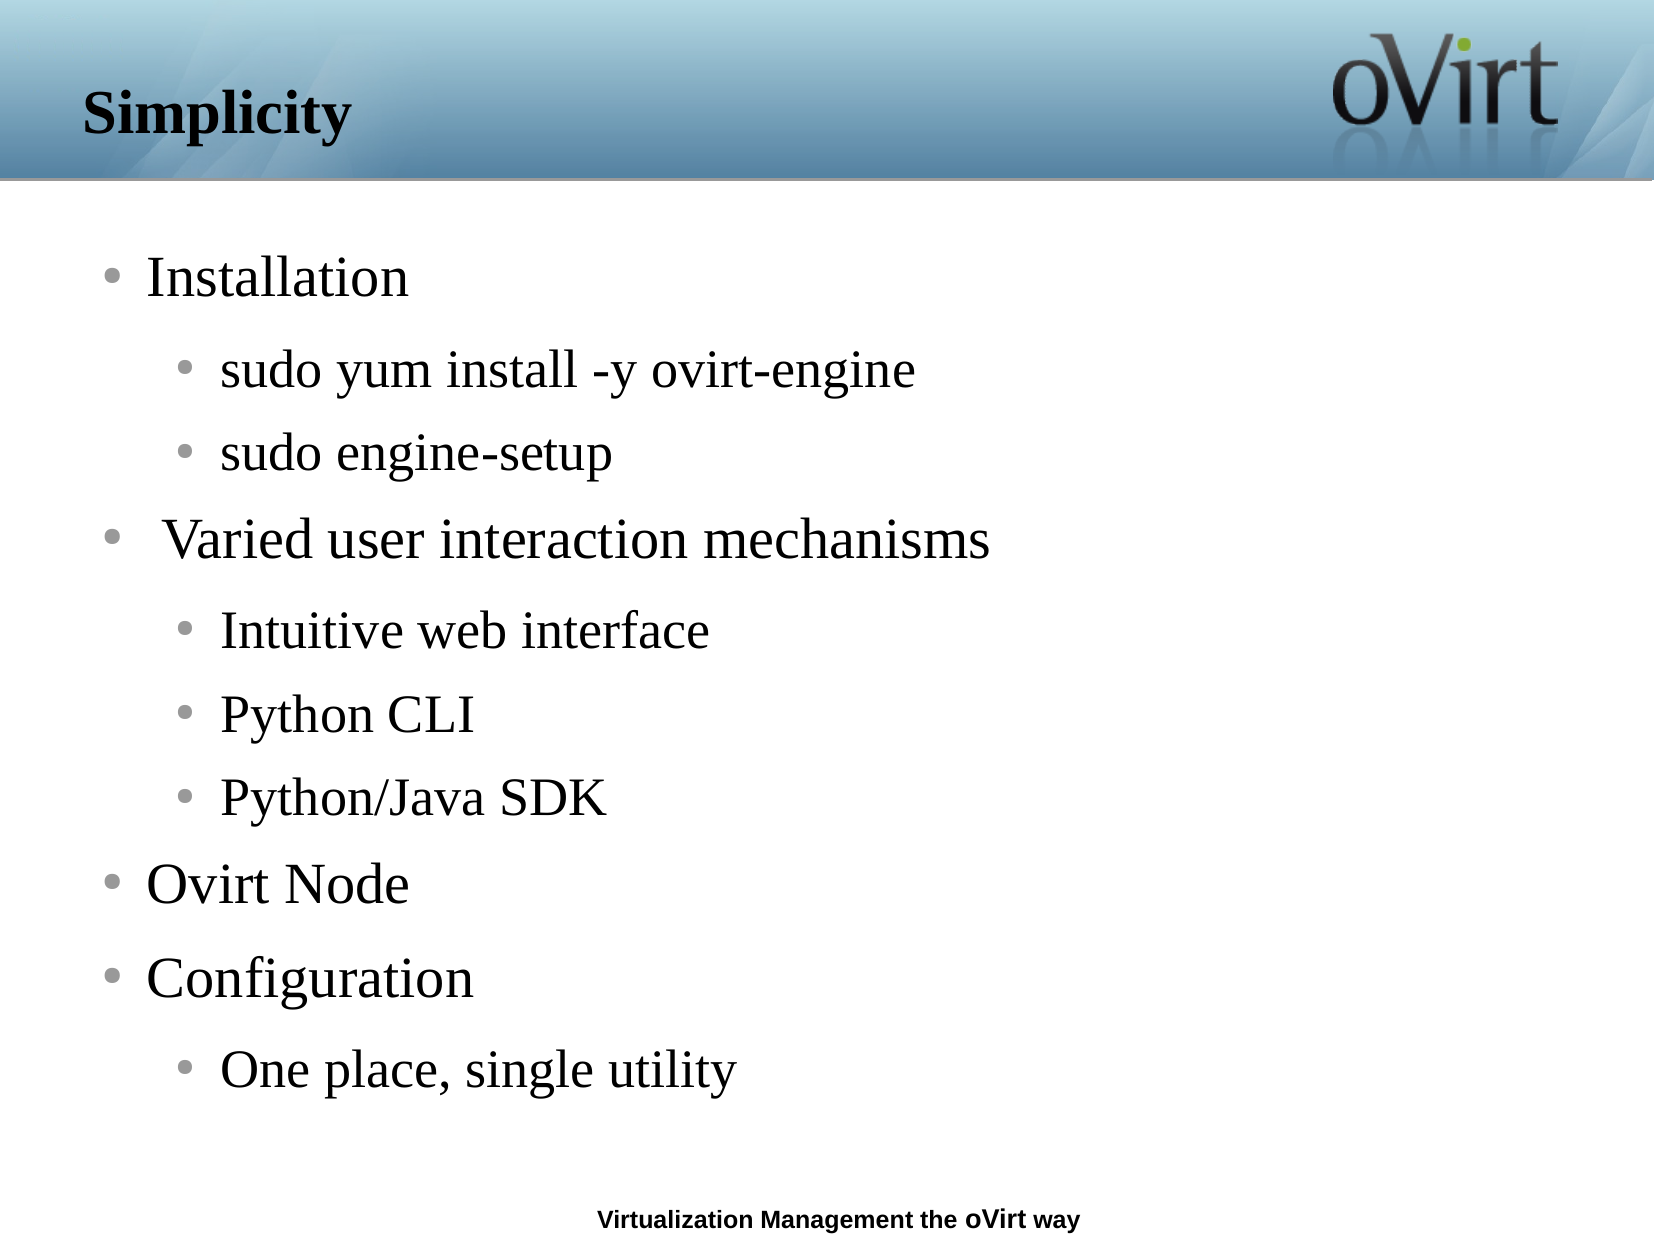

# Simplicity
Installation
sudo yum install -y ovirt-engine
sudo engine-setup
 Varied user interaction mechanisms
Intuitive web interface
Python CLI
Python/Java SDK
Ovirt Node
Configuration
One place, single utility